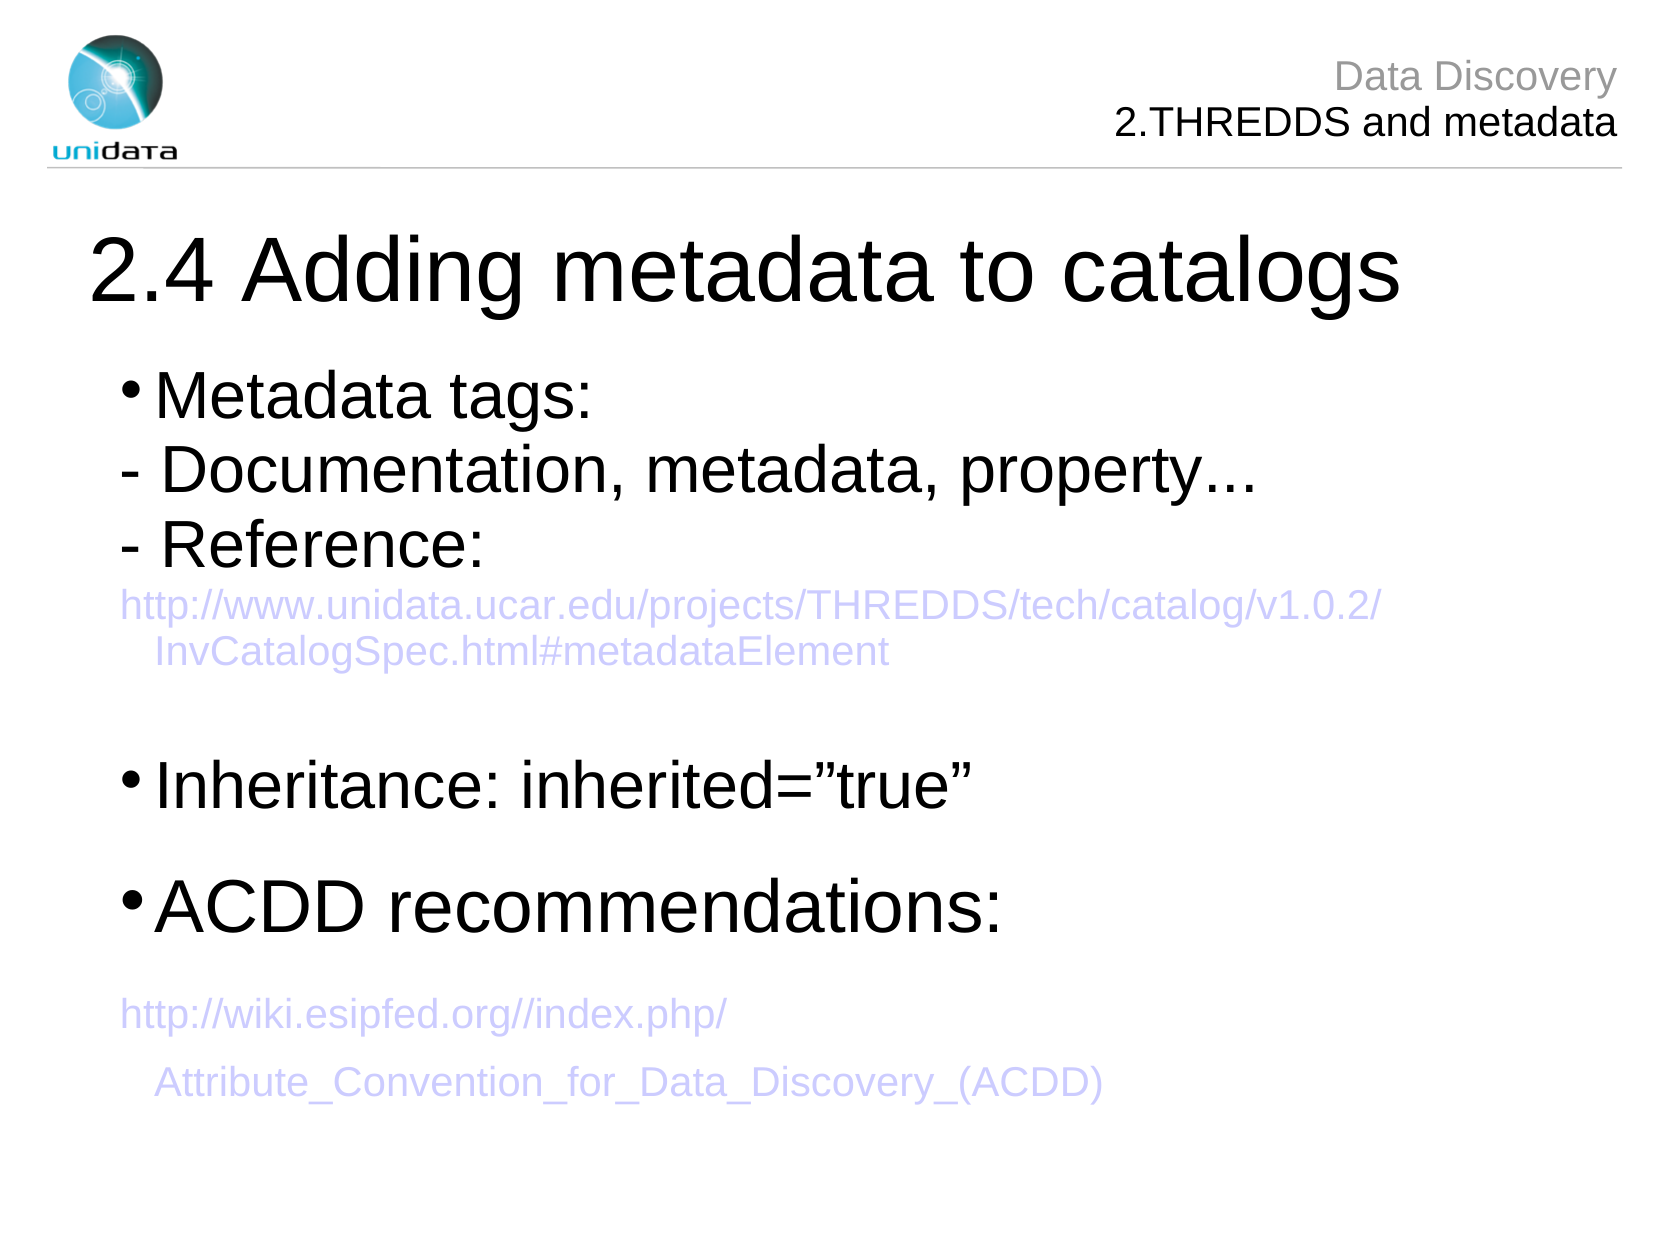

Data Discovery
2.THREDDS and metadata
# 2.4 Adding metadata to catalogs
Metadata tags:
- Documentation, metadata, property...
- Reference:
http://www.unidata.ucar.edu/projects/THREDDS/tech/catalog/v1.0.2/InvCatalogSpec.html#metadataElement
Inheritance: inherited=”true”
ACDD recommendations:
http://wiki.esipfed.org//index.php/Attribute_Convention_for_Data_Discovery_(ACDD)